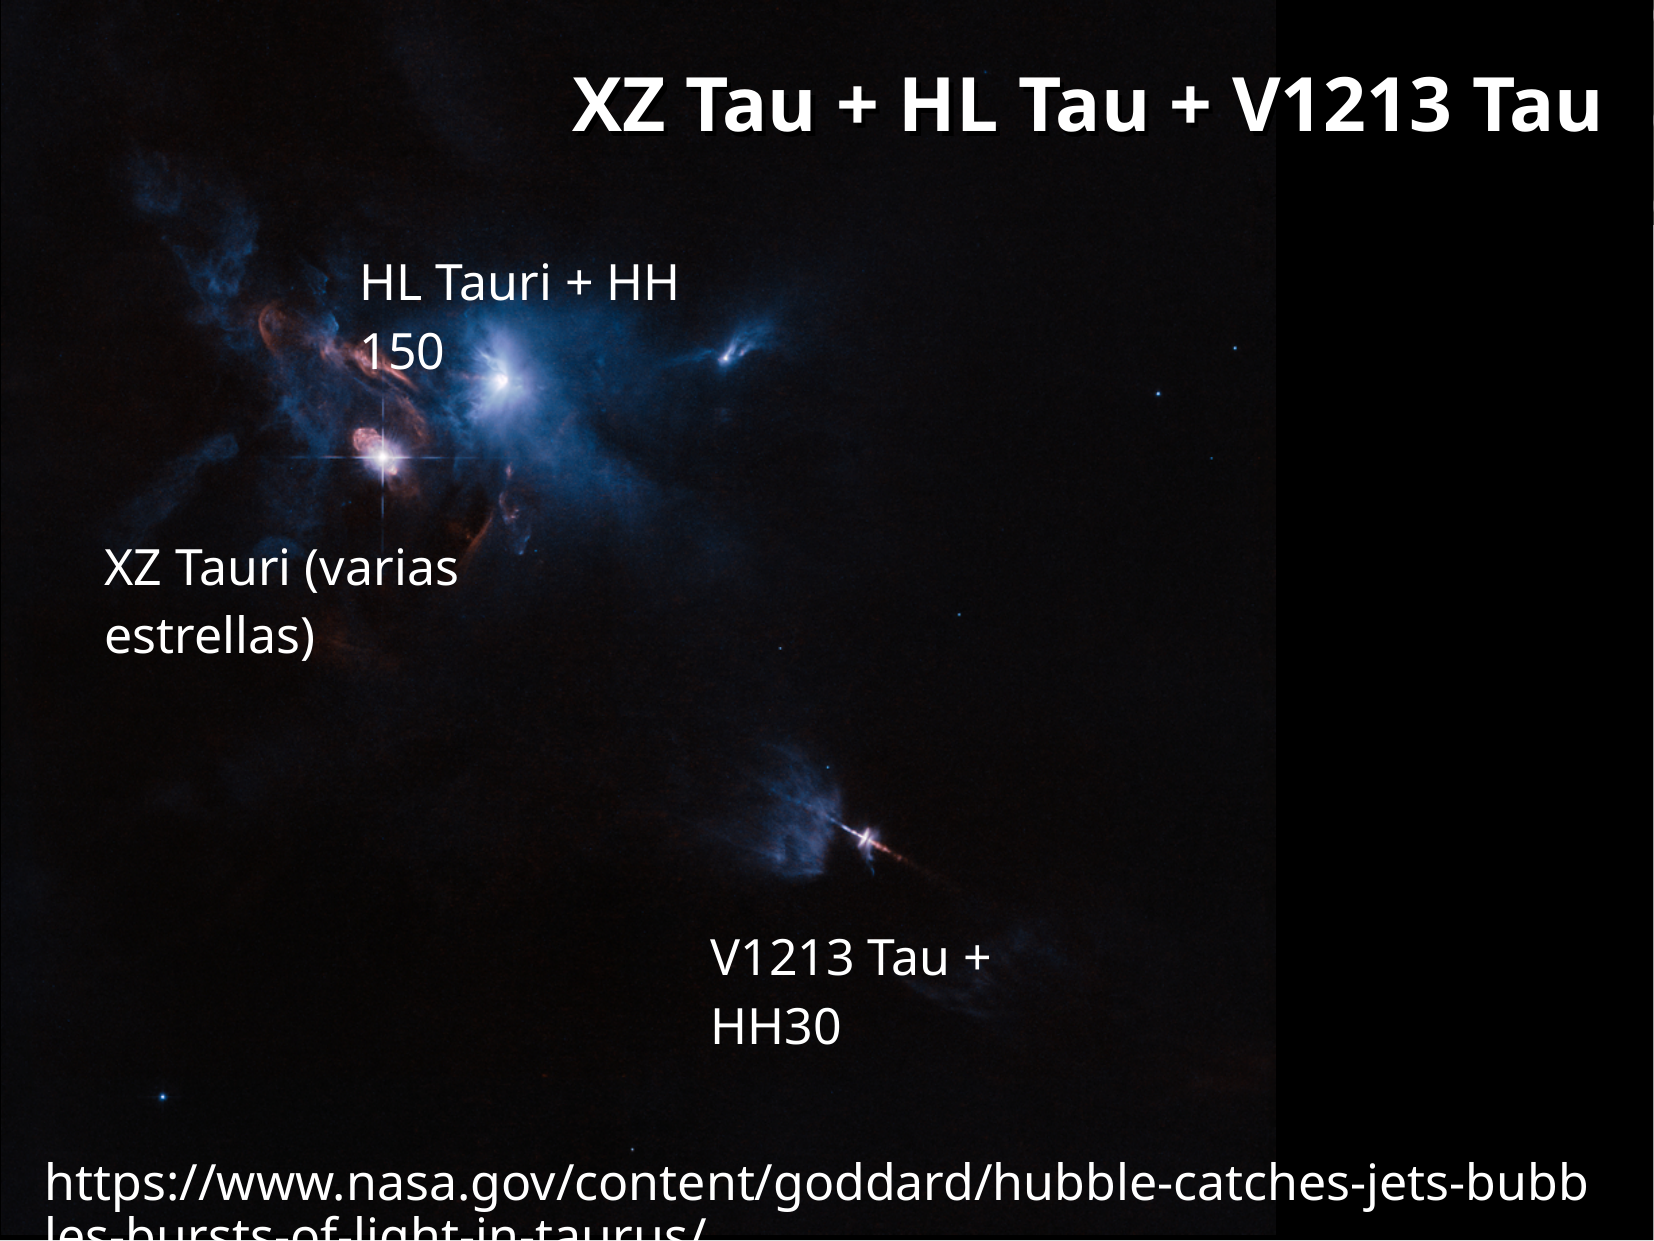

# XZ Tau + HL Tau + V1213 Tau
HL Tauri + HH 150
XZ Tauri (varias estrellas)
V1213 Tau + HH30
https://www.nasa.gov/content/goddard/hubble-catches-jets-bubbles-bursts-of-light-in-taurus/
H. Asorey - Física IV B
47